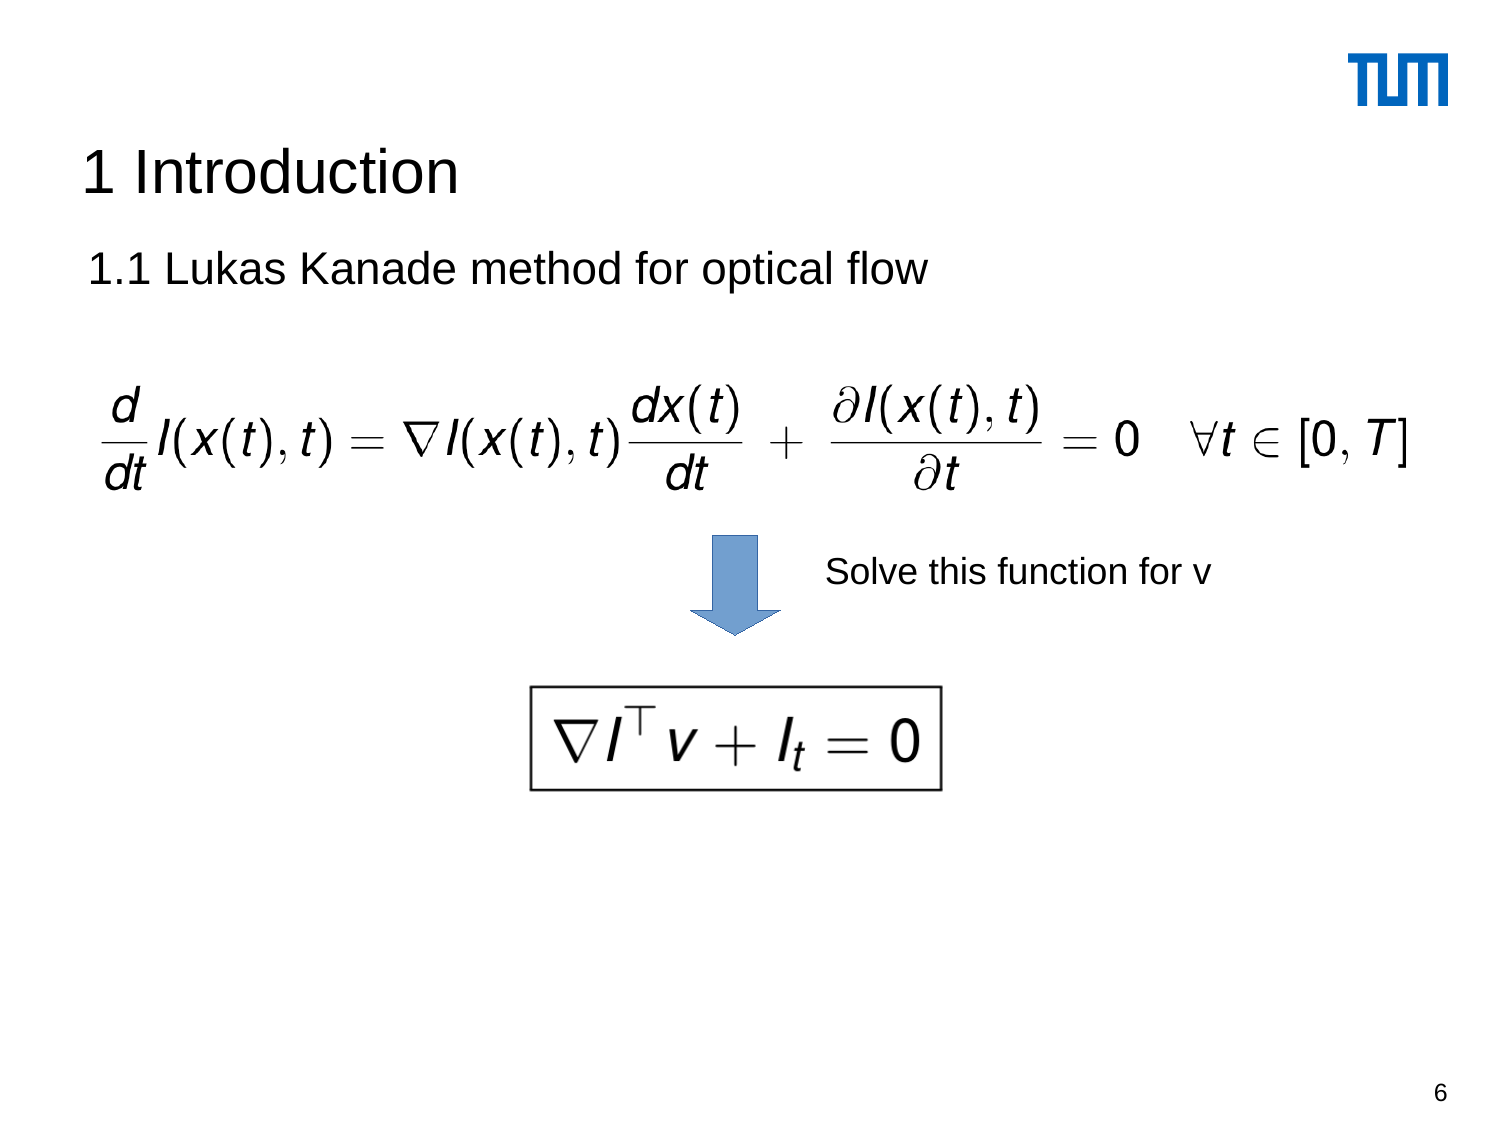

1 Introduction
# 1.1 Lukas Kanade method for optical flow
Solve this function for v